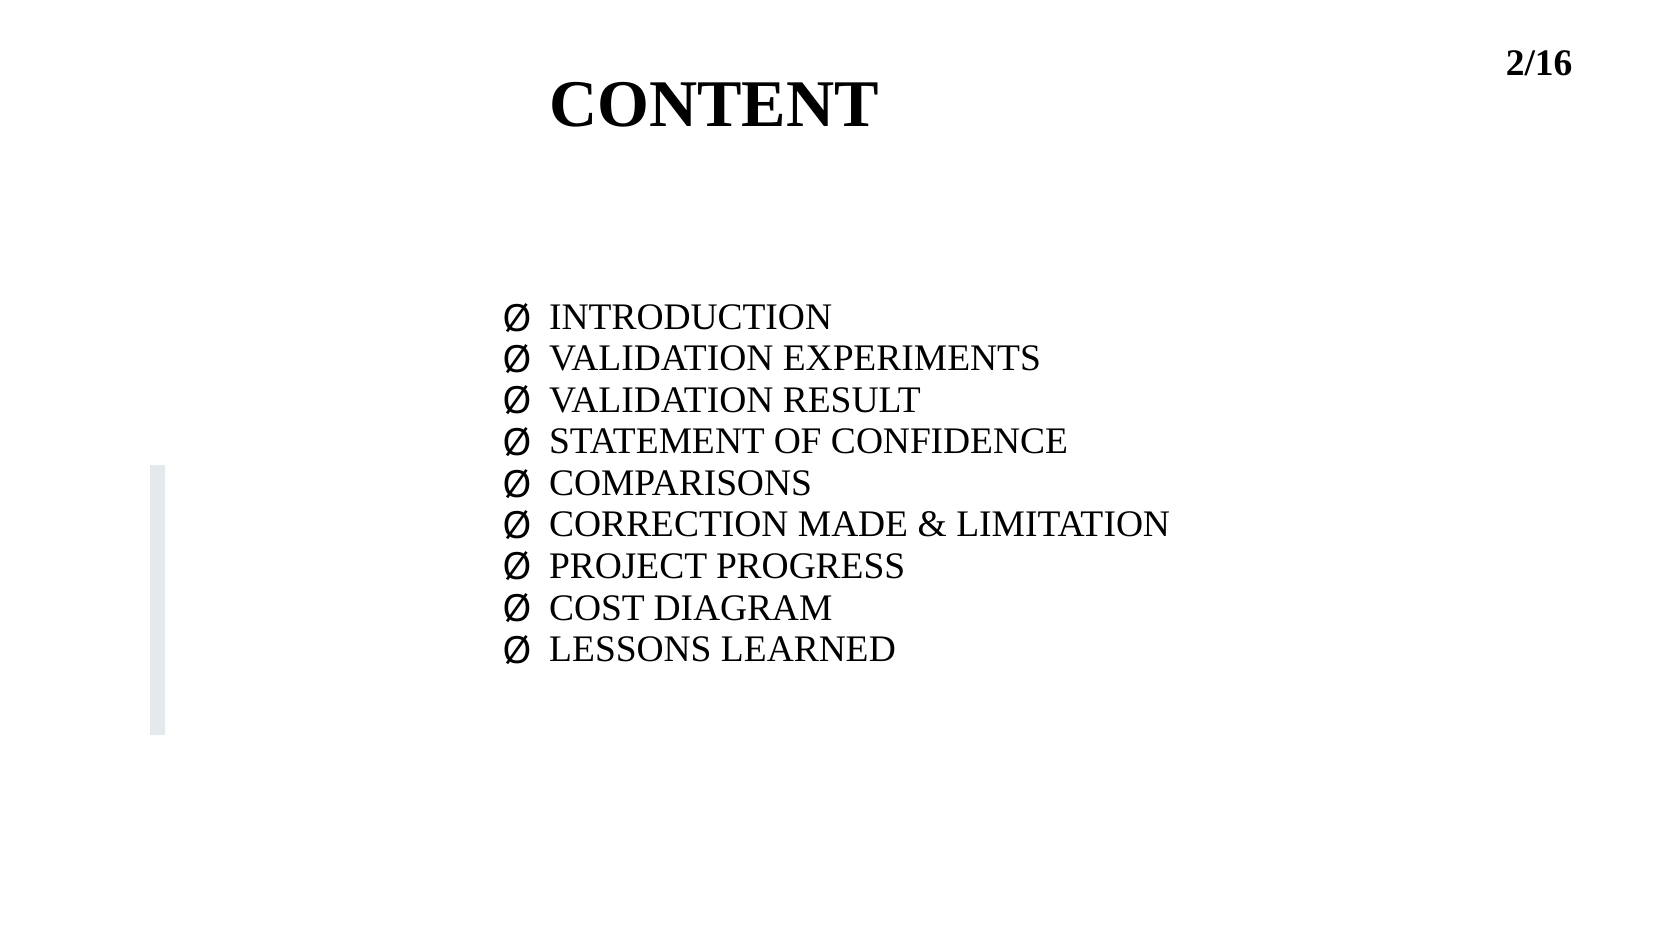

2/16
CONTENT
INTRODUCTION
VALIDATION EXPERIMENTS
VALIDATION RESULT
STATEMENT OF CONFIDENCE
COMPARISONS
CORRECTION MADE & LIMITATION
PROJECT PROGRESS
COST DIAGRAM
LESSONS LEARNED